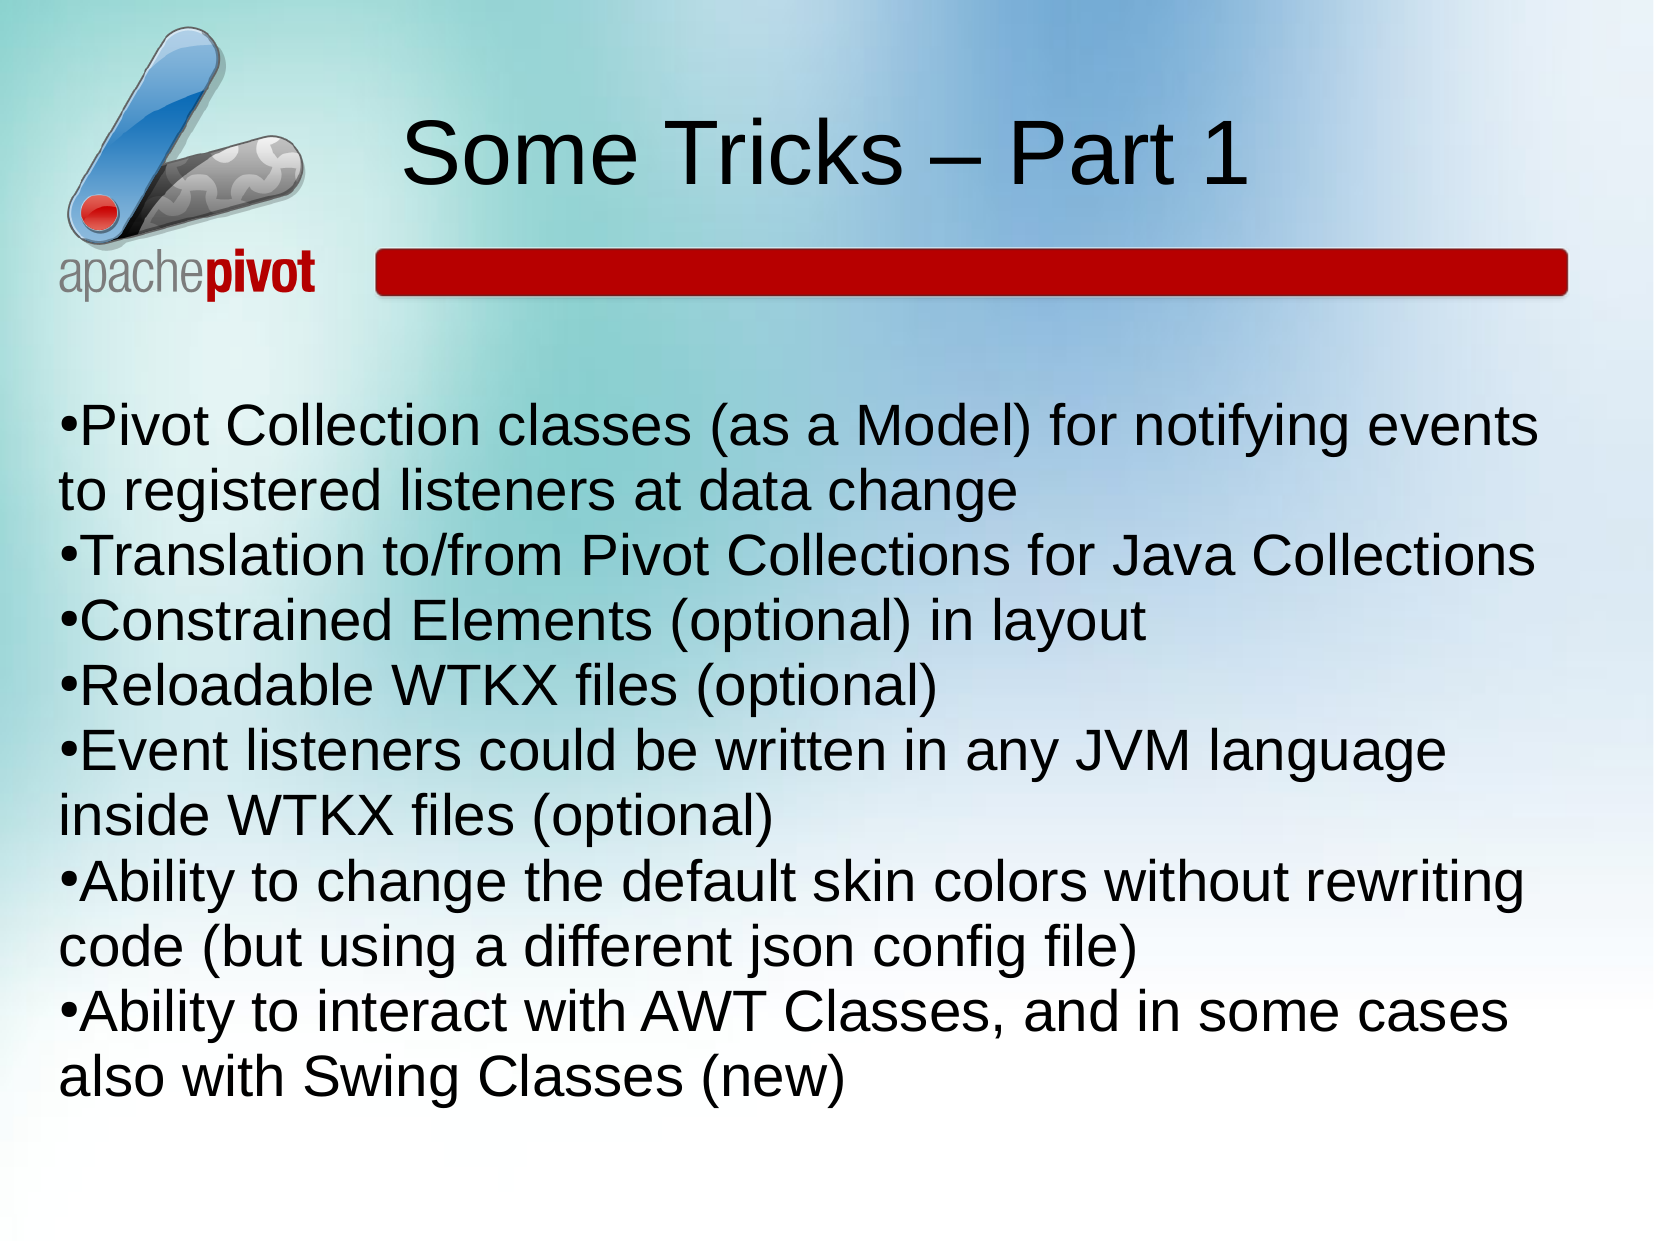

# Some Tricks – Part 1
Pivot Collection classes (as a Model) for notifying events to registered listeners at data change
Translation to/from Pivot Collections for Java Collections
Constrained Elements (optional) in layout
Reloadable WTKX files (optional)
Event listeners could be written in any JVM language inside WTKX files (optional)
Ability to change the default skin colors without rewriting code (but using a different json config file)
Ability to interact with AWT Classes, and in some cases also with Swing Classes (new)
14